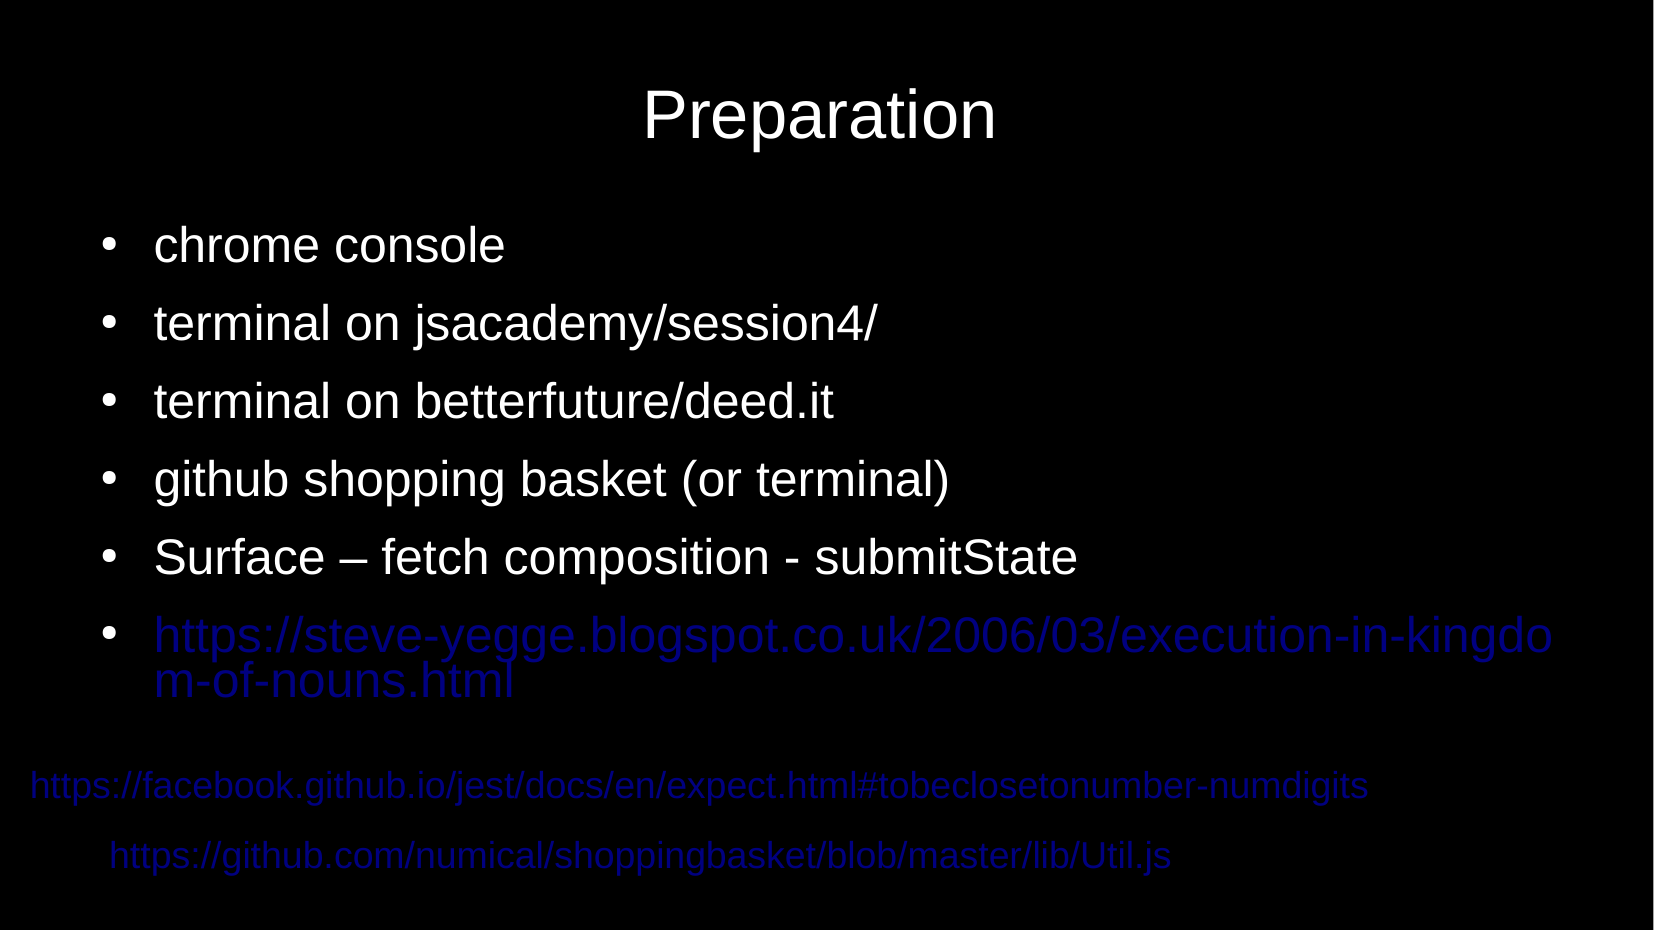

# Preparation
chrome console
terminal on jsacademy/session4/
terminal on betterfuture/deed.it
github shopping basket (or terminal)
Surface – fetch composition - submitState
https://steve-yegge.blogspot.co.uk/2006/03/execution-in-kingdom-of-nouns.html
https://facebook.github.io/jest/docs/en/expect.html#tobeclosetonumber-numdigits
https://github.com/numical/shoppingbasket/blob/master/lib/Util.js